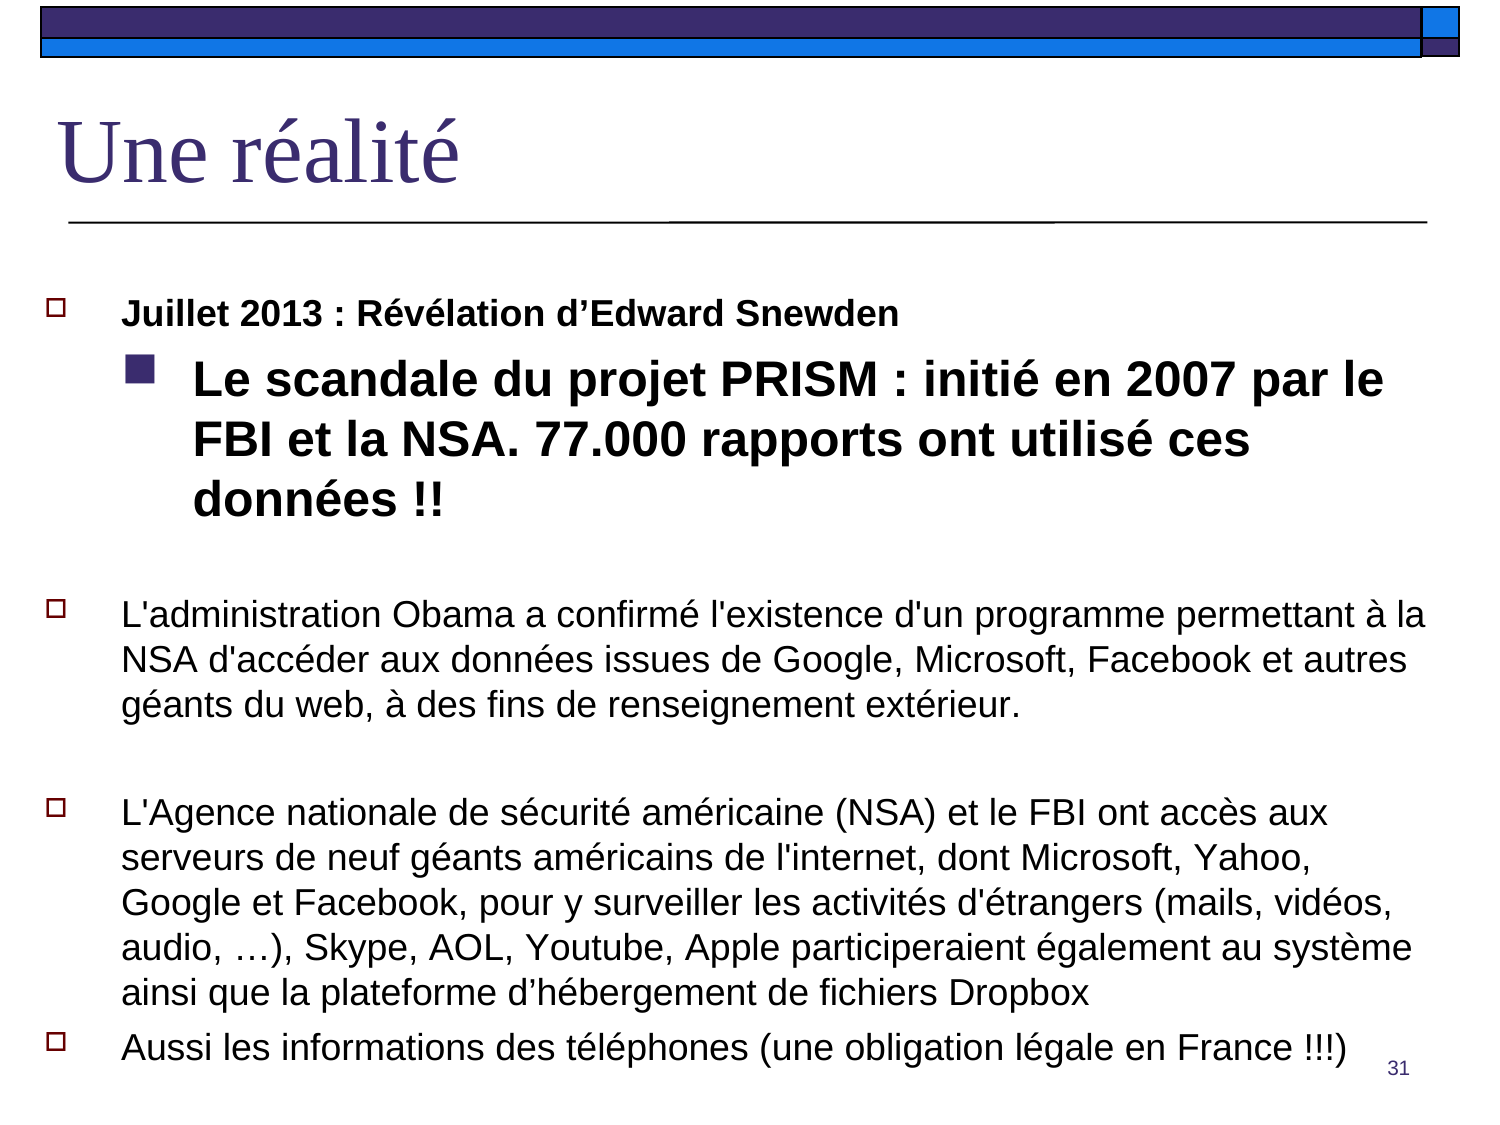

Une réalité
Juillet 2013 : Révélation d’Edward Snewden
Le scandale du projet PRISM : initié en 2007 par le FBI et la NSA. 77.000 rapports ont utilisé ces données !!
L'administration Obama a confirmé l'existence d'un programme permettant à la NSA d'accéder aux données issues de Google, Microsoft, Facebook et autres géants du web, à des fins de renseignement extérieur.
L'Agence nationale de sécurité américaine (NSA) et le FBI ont accès aux serveurs de neuf géants américains de l'internet, dont Microsoft, Yahoo, Google et Facebook, pour y surveiller les activités d'étrangers (mails, vidéos, audio, …), Skype, AOL, Youtube, Apple participeraient également au système ainsi que la plateforme d’hébergement de fichiers Dropbox
Aussi les informations des téléphones (une obligation légale en France !!!)